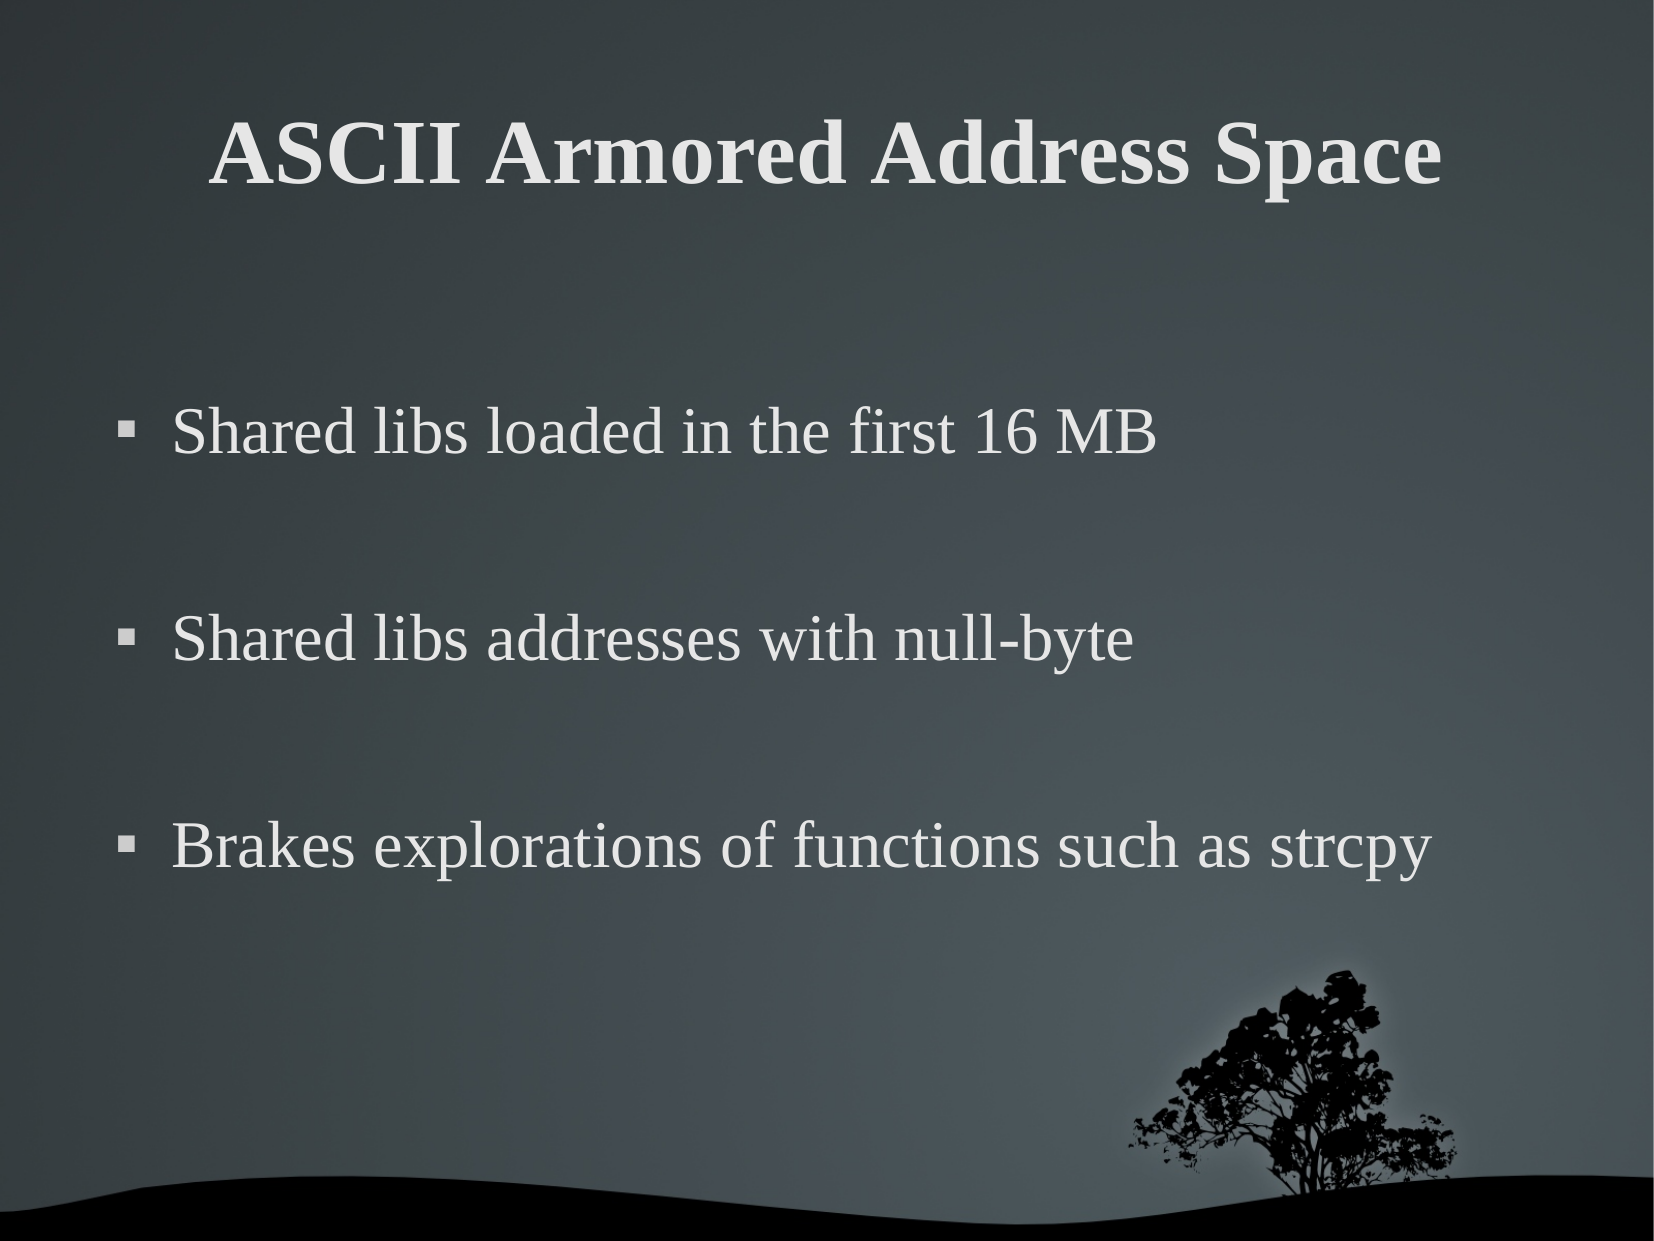

# ASCII Armored Address Space
Shared libs loaded in the first 16 MB
Shared libs addresses with null-byte
Brakes explorations of functions such as strcpy